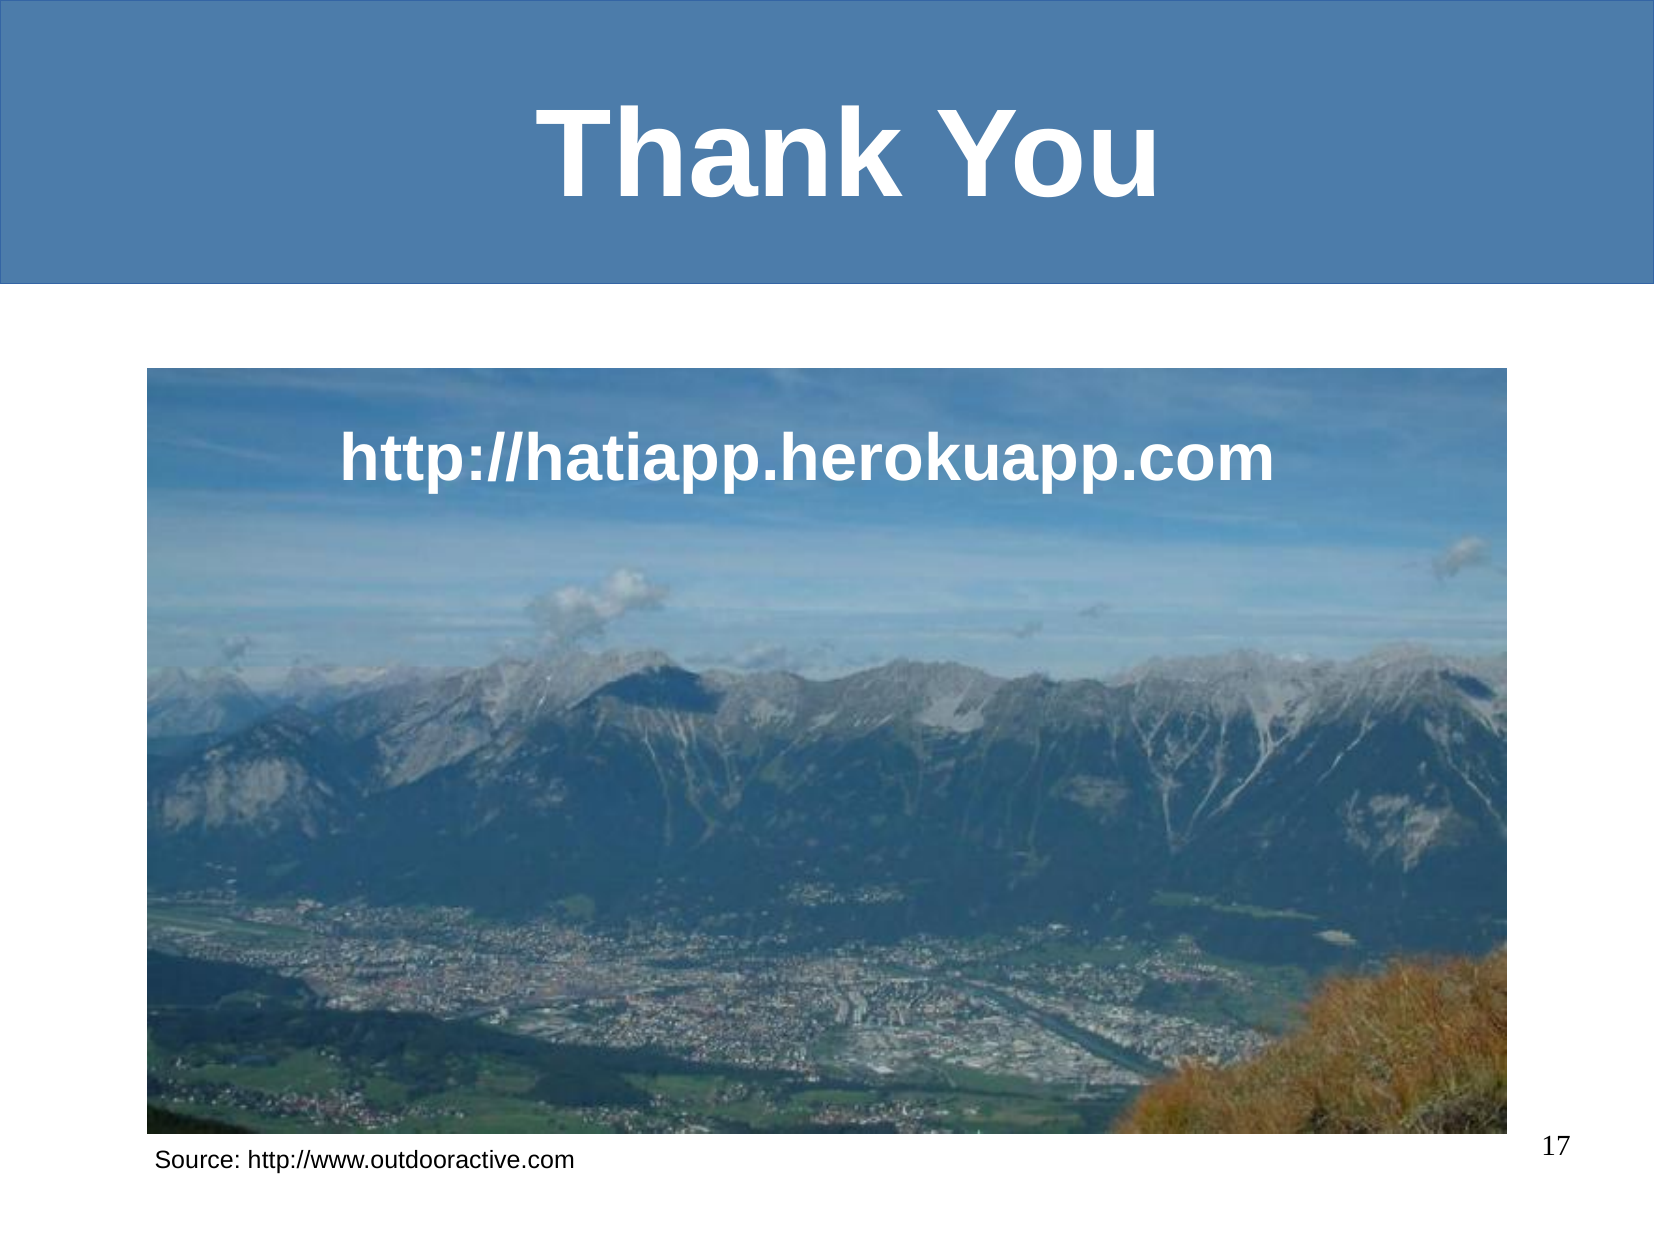

# Thank You
http://hatiapp.herokuapp.com
17
Source: http://www.outdooractive.com